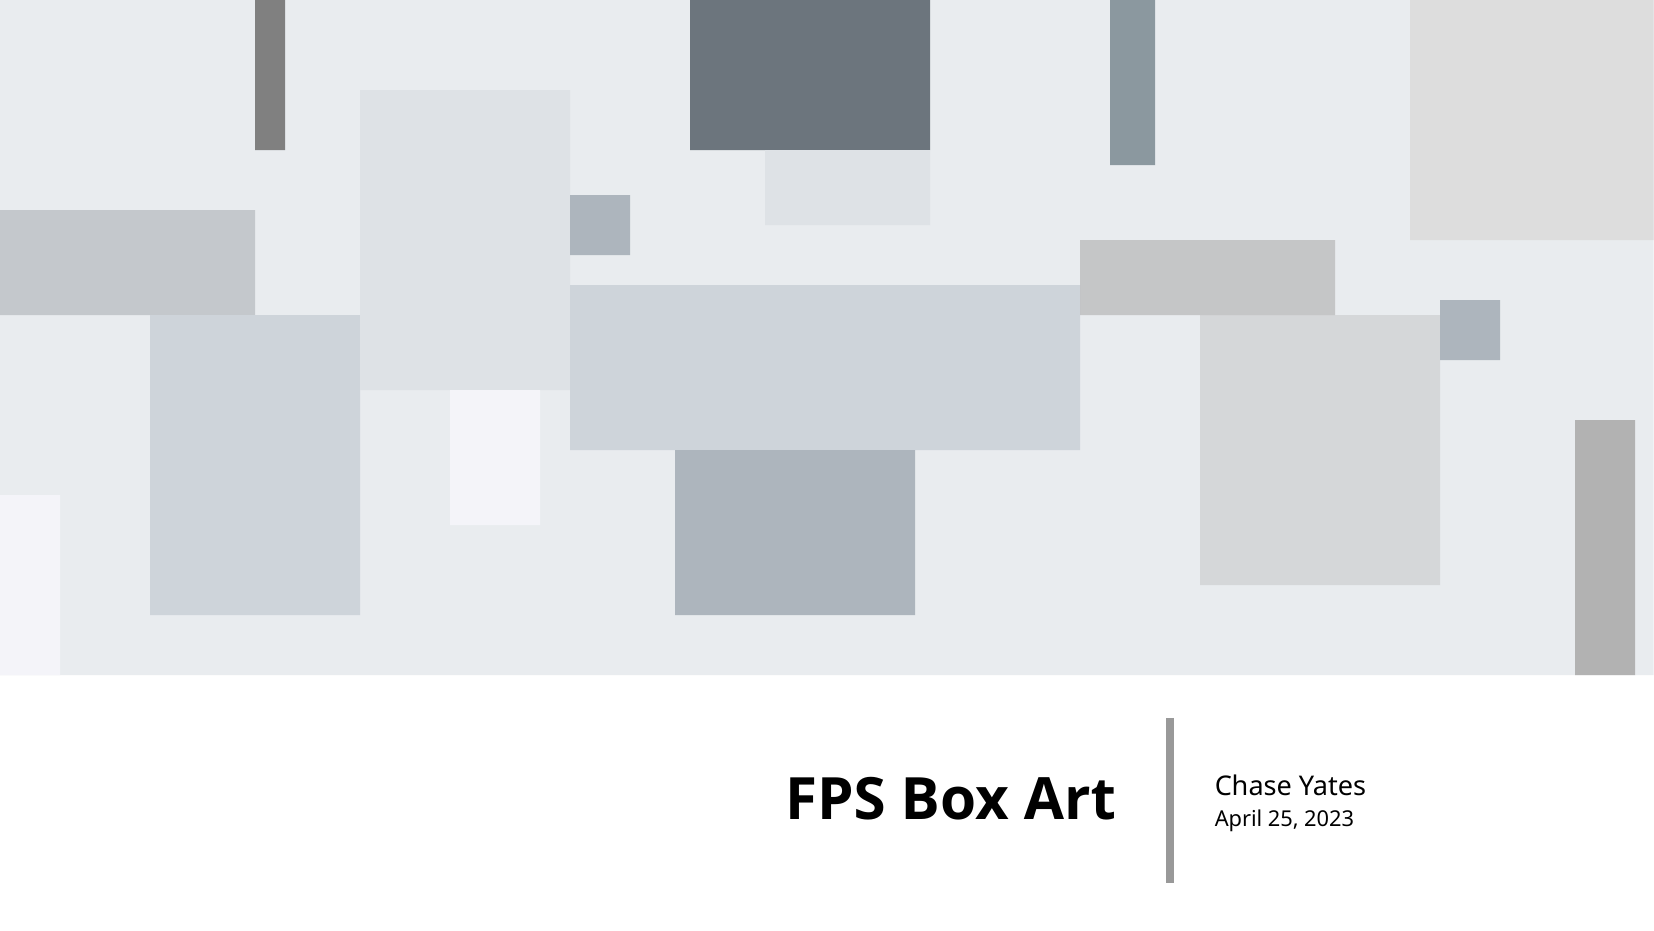

FPS Box Art
Chase Yates
April 25, 2023